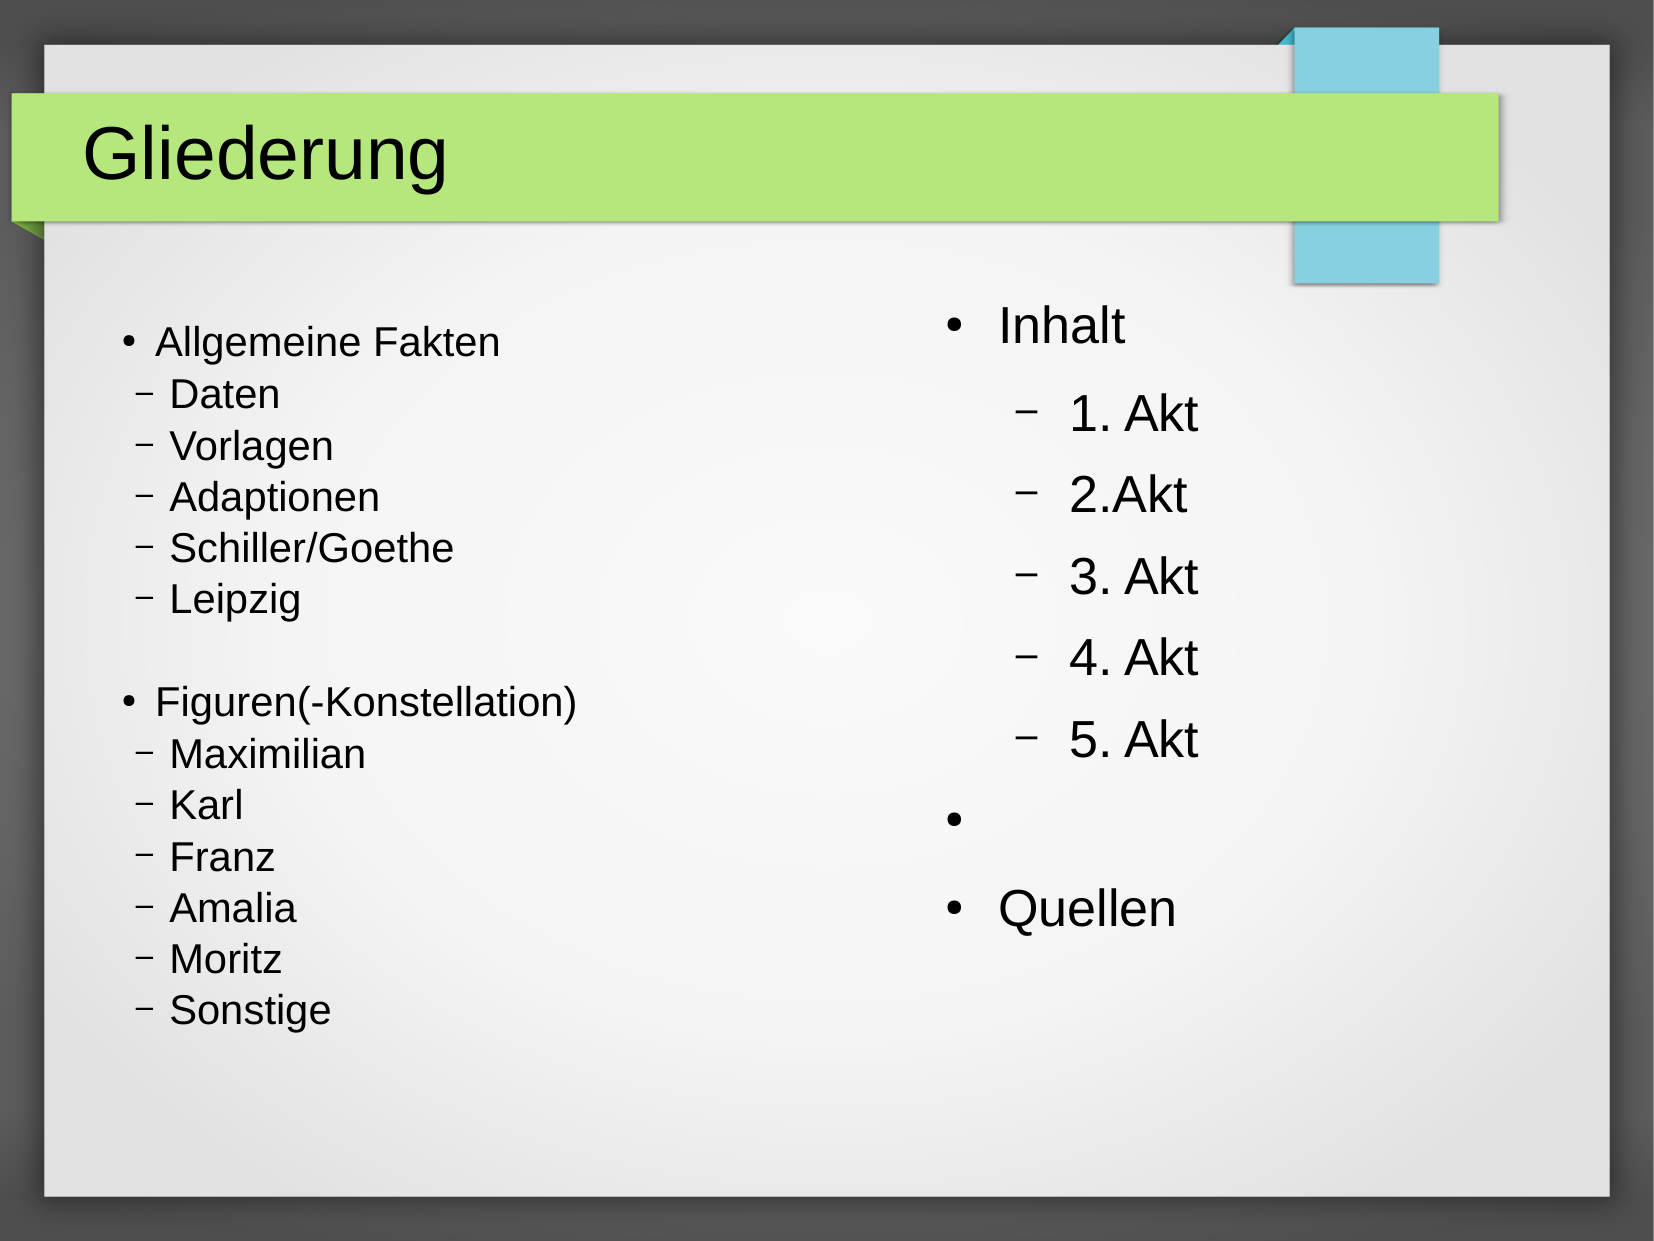

# Gliederung
Inhalt
1. Akt
2.Akt
3. Akt
4. Akt
5. Akt
Quellen
 Allgemeine Fakten
 Daten
 Vorlagen
 Adaptionen
 Schiller/Goethe
 Leipzig
 Figuren(-Konstellation)
 Maximilian
 Karl
 Franz
 Amalia
 Moritz
 Sonstige